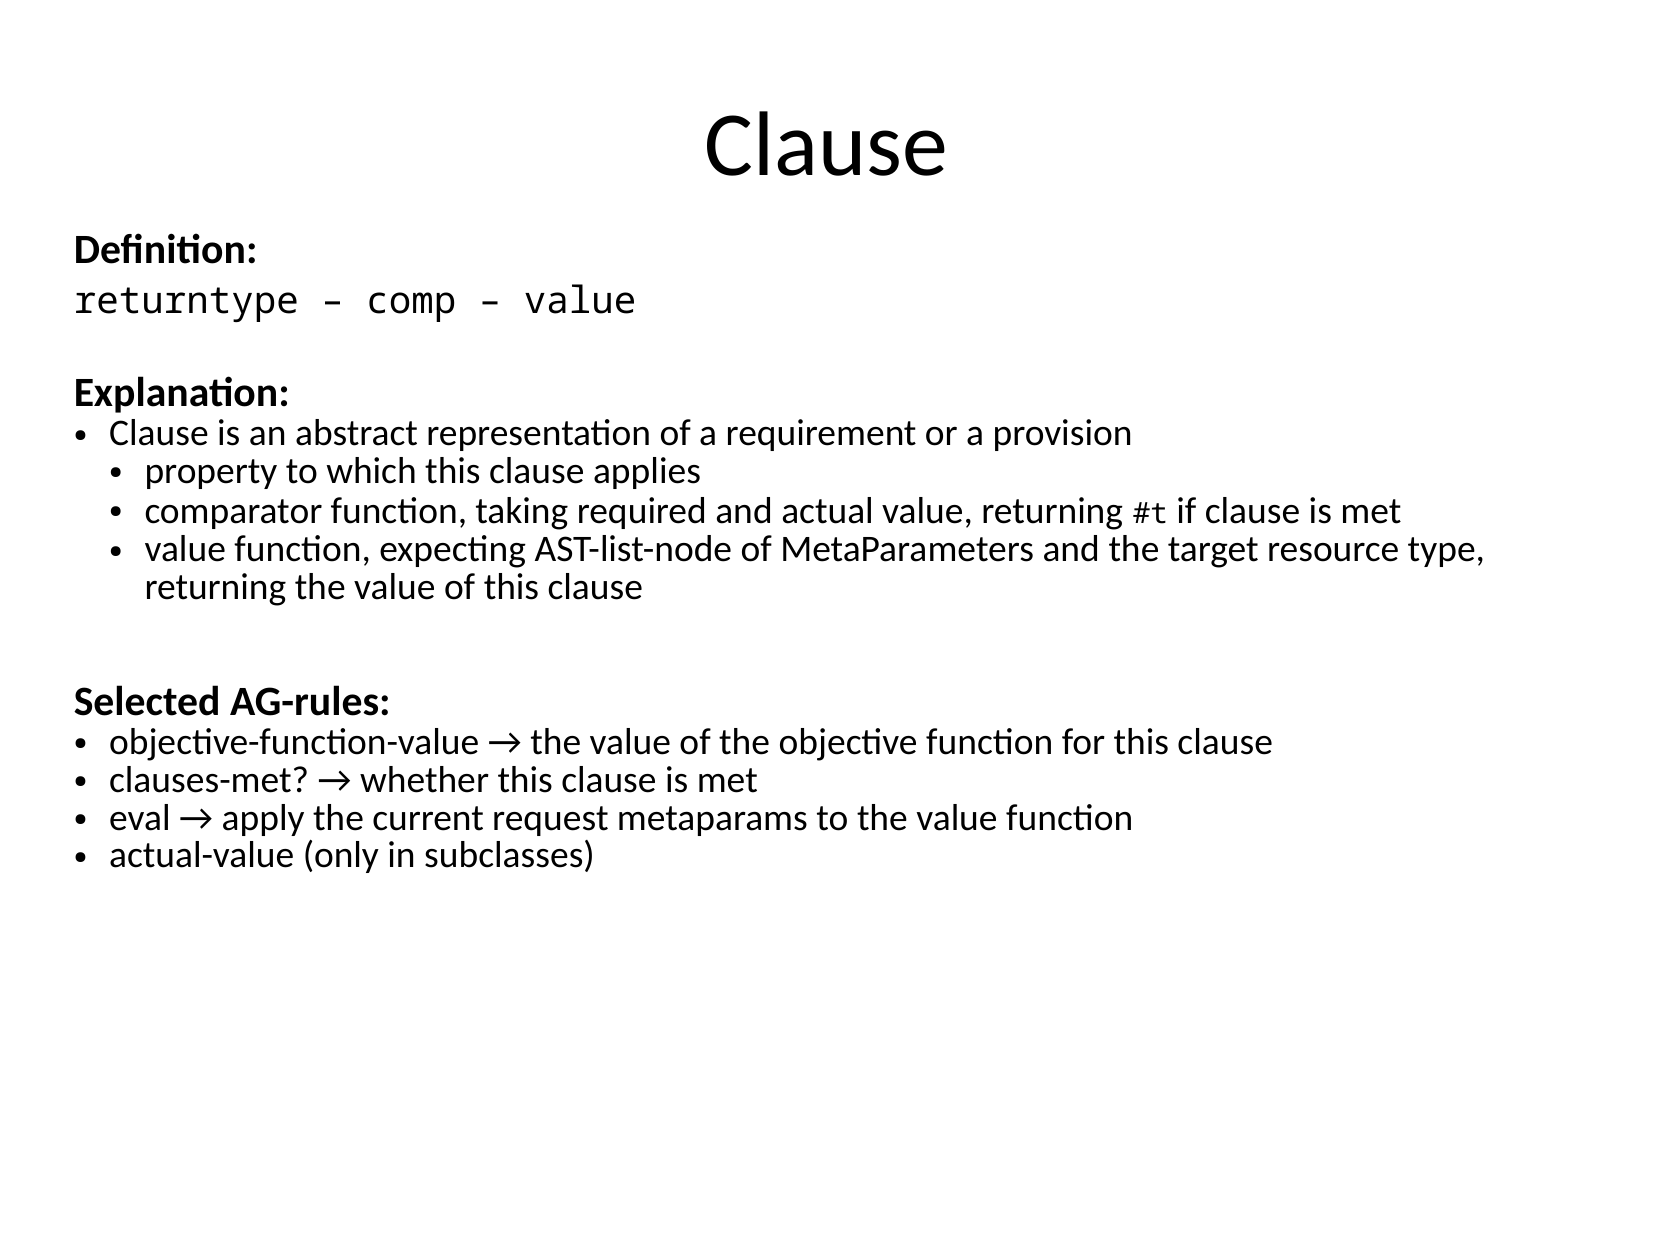

# Clause
Definition:
returntype – comp – value
Explanation:
Clause is an abstract representation of a requirement or a provision
property to which this clause applies
comparator function, taking required and actual value, returning #t if clause is met
value function, expecting AST-list-node of MetaParameters and the target resource type, returning the value of this clause
Selected AG-rules:
objective-function-value → the value of the objective function for this clause
clauses-met? → whether this clause is met
eval → apply the current request metaparams to the value function
actual-value (only in subclasses)